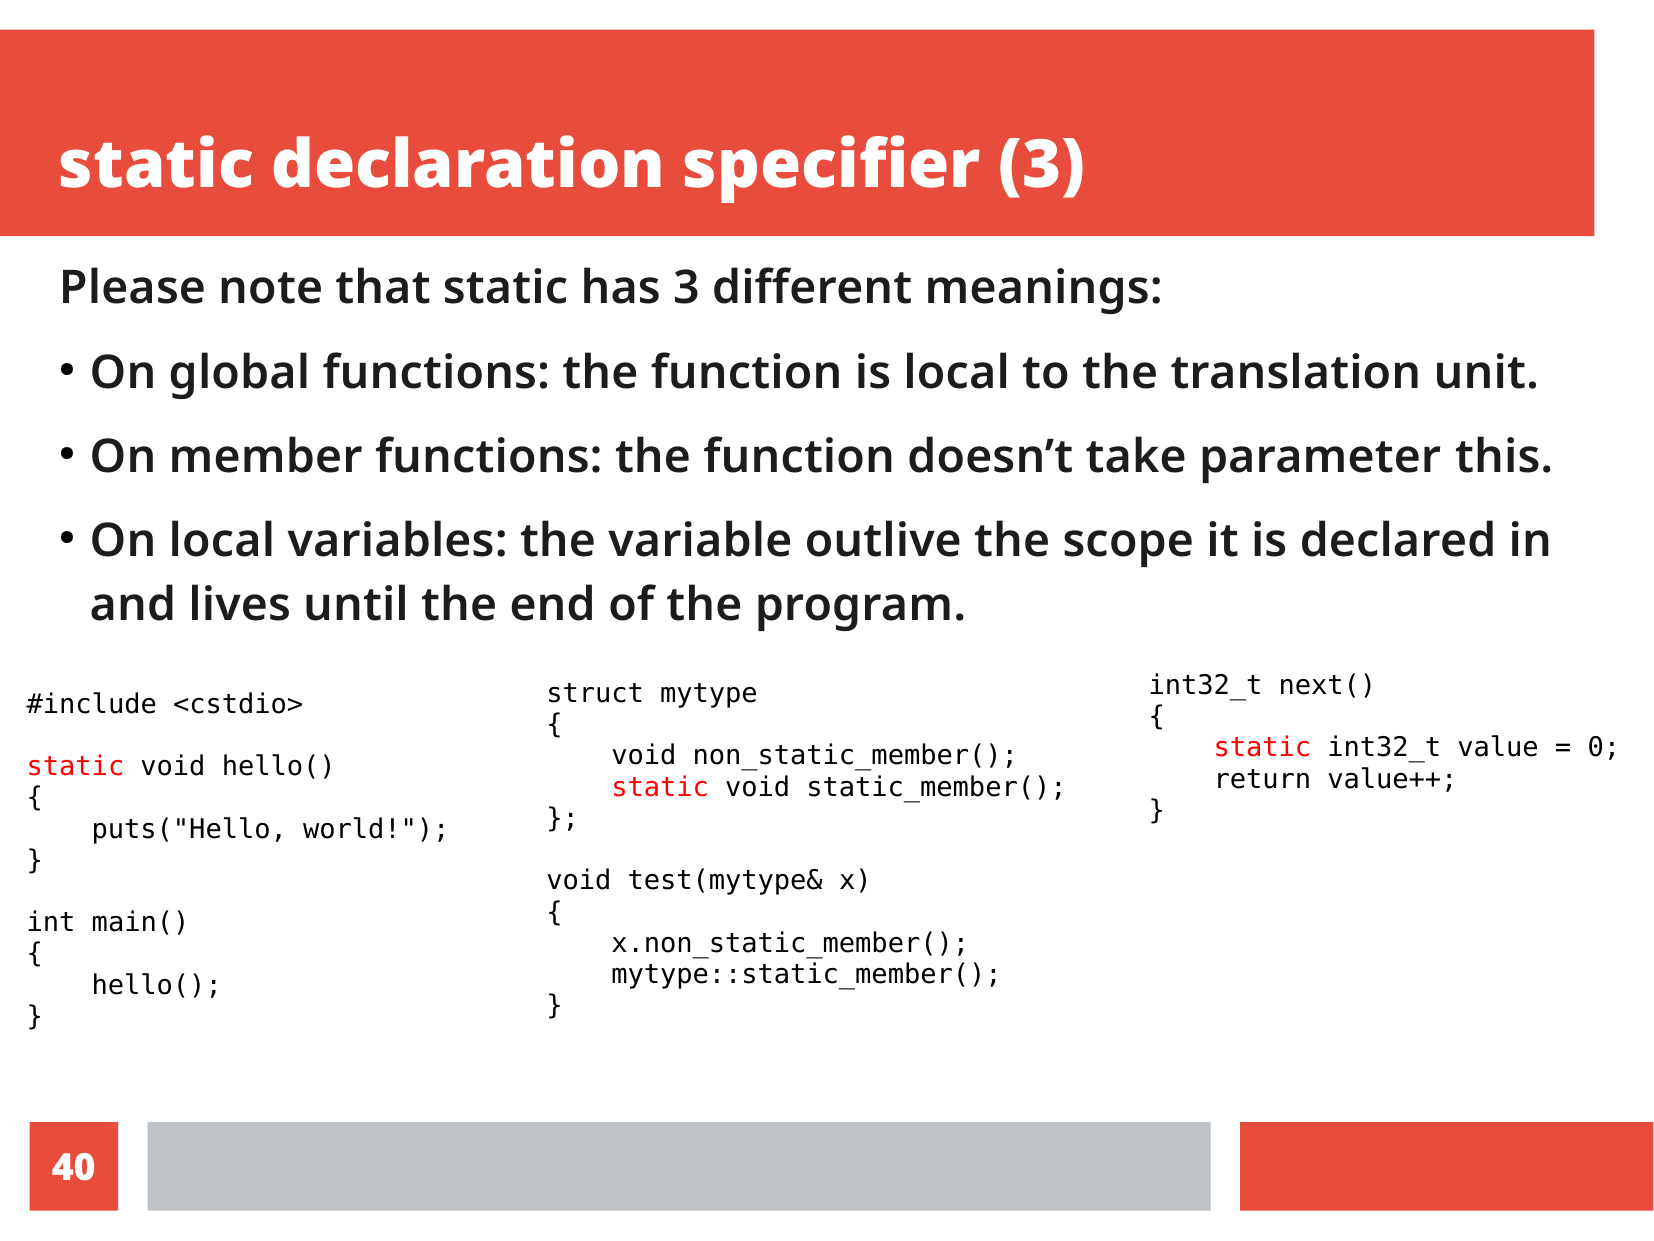

# static declaration specifier (3)
Please note that static has 3 different meanings:
On global functions: the function is local to the translation unit.
On member functions: the function doesn’t take parameter this.
On local variables: the variable outlive the scope it is declared in and lives until the end of the program.
int32_t next()
{
 static int32_t value = 0;
 return value++;
}
struct mytype
{
 void non_static_member();
 static void static_member();
};
void test(mytype& x)
{
 x.non_static_member();
 mytype::static_member();
}
#include <cstdio>
static void hello()
{
 puts("Hello, world!");
}
int main()
{
 hello();
}
40